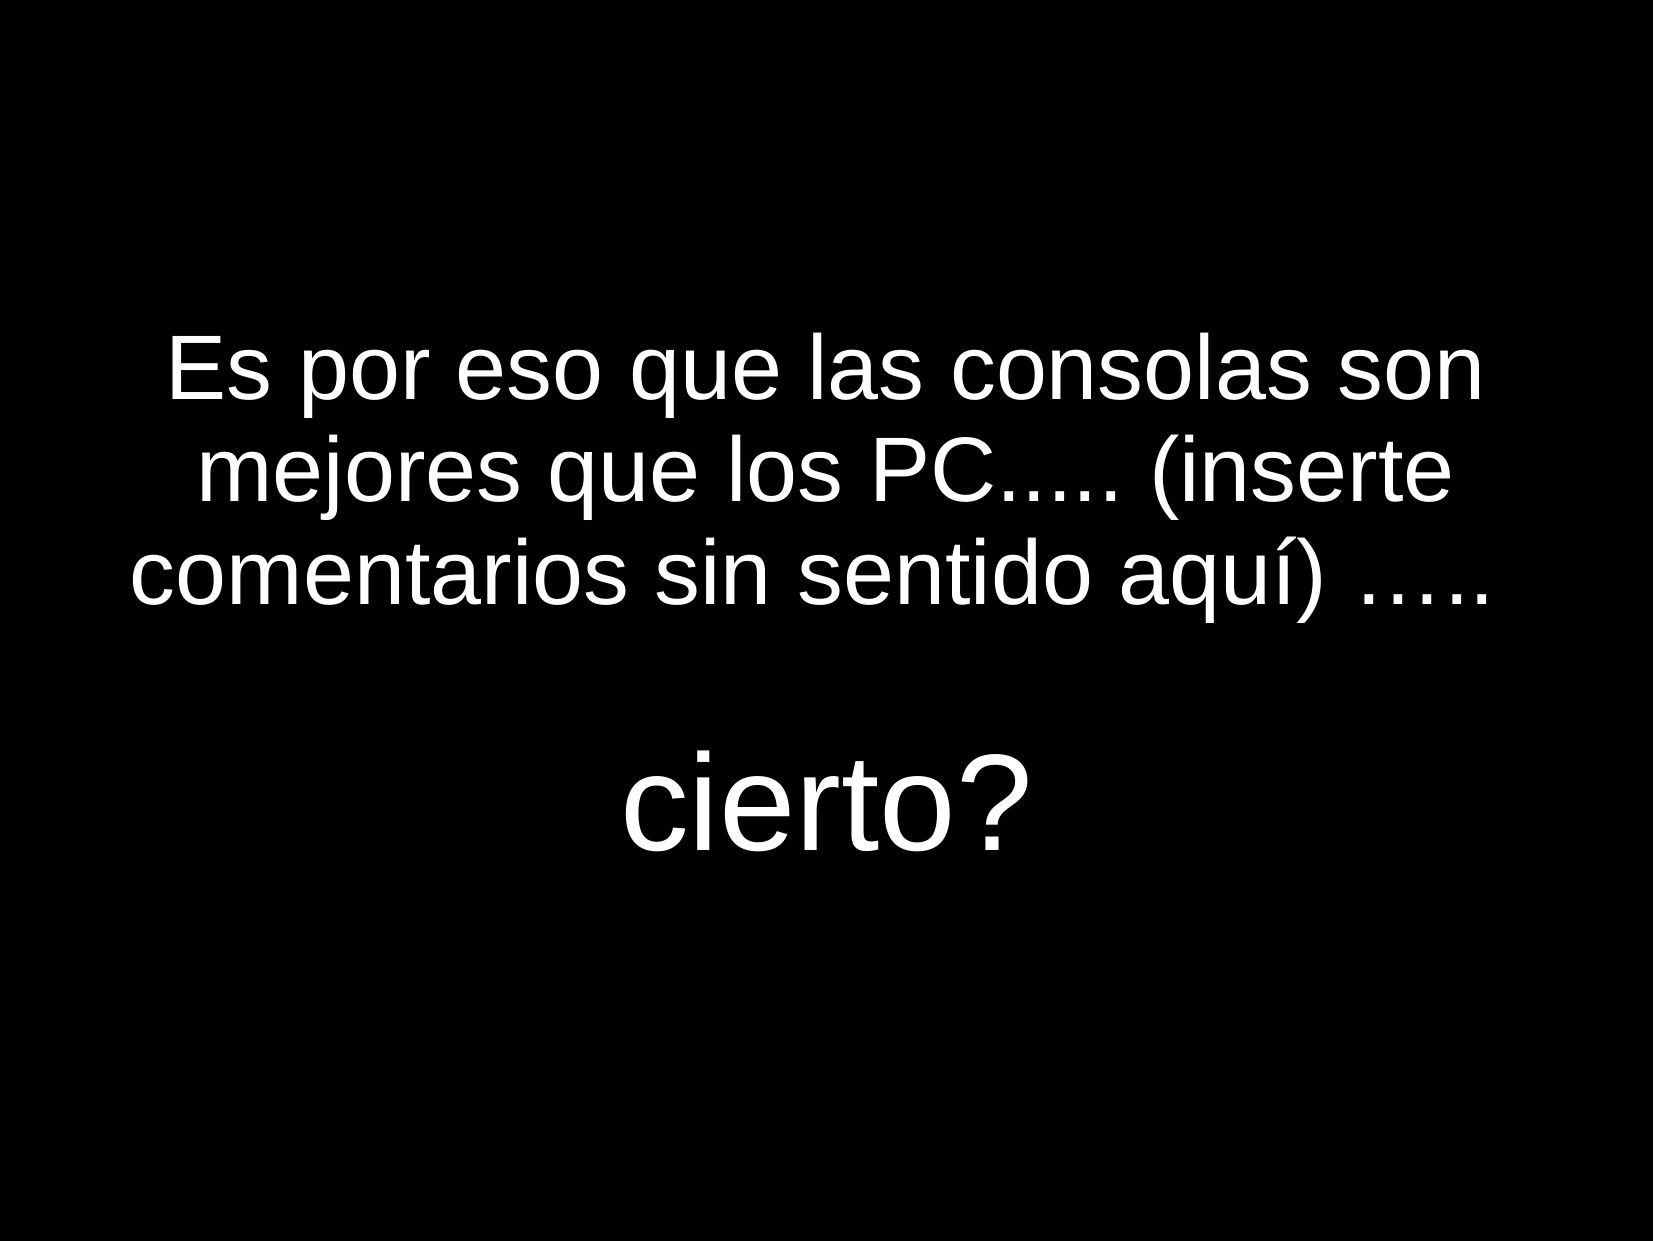

# Es por eso que las consolas son mejores que los PC..... (inserte comentarios sin sentido aquí) ….. cierto?